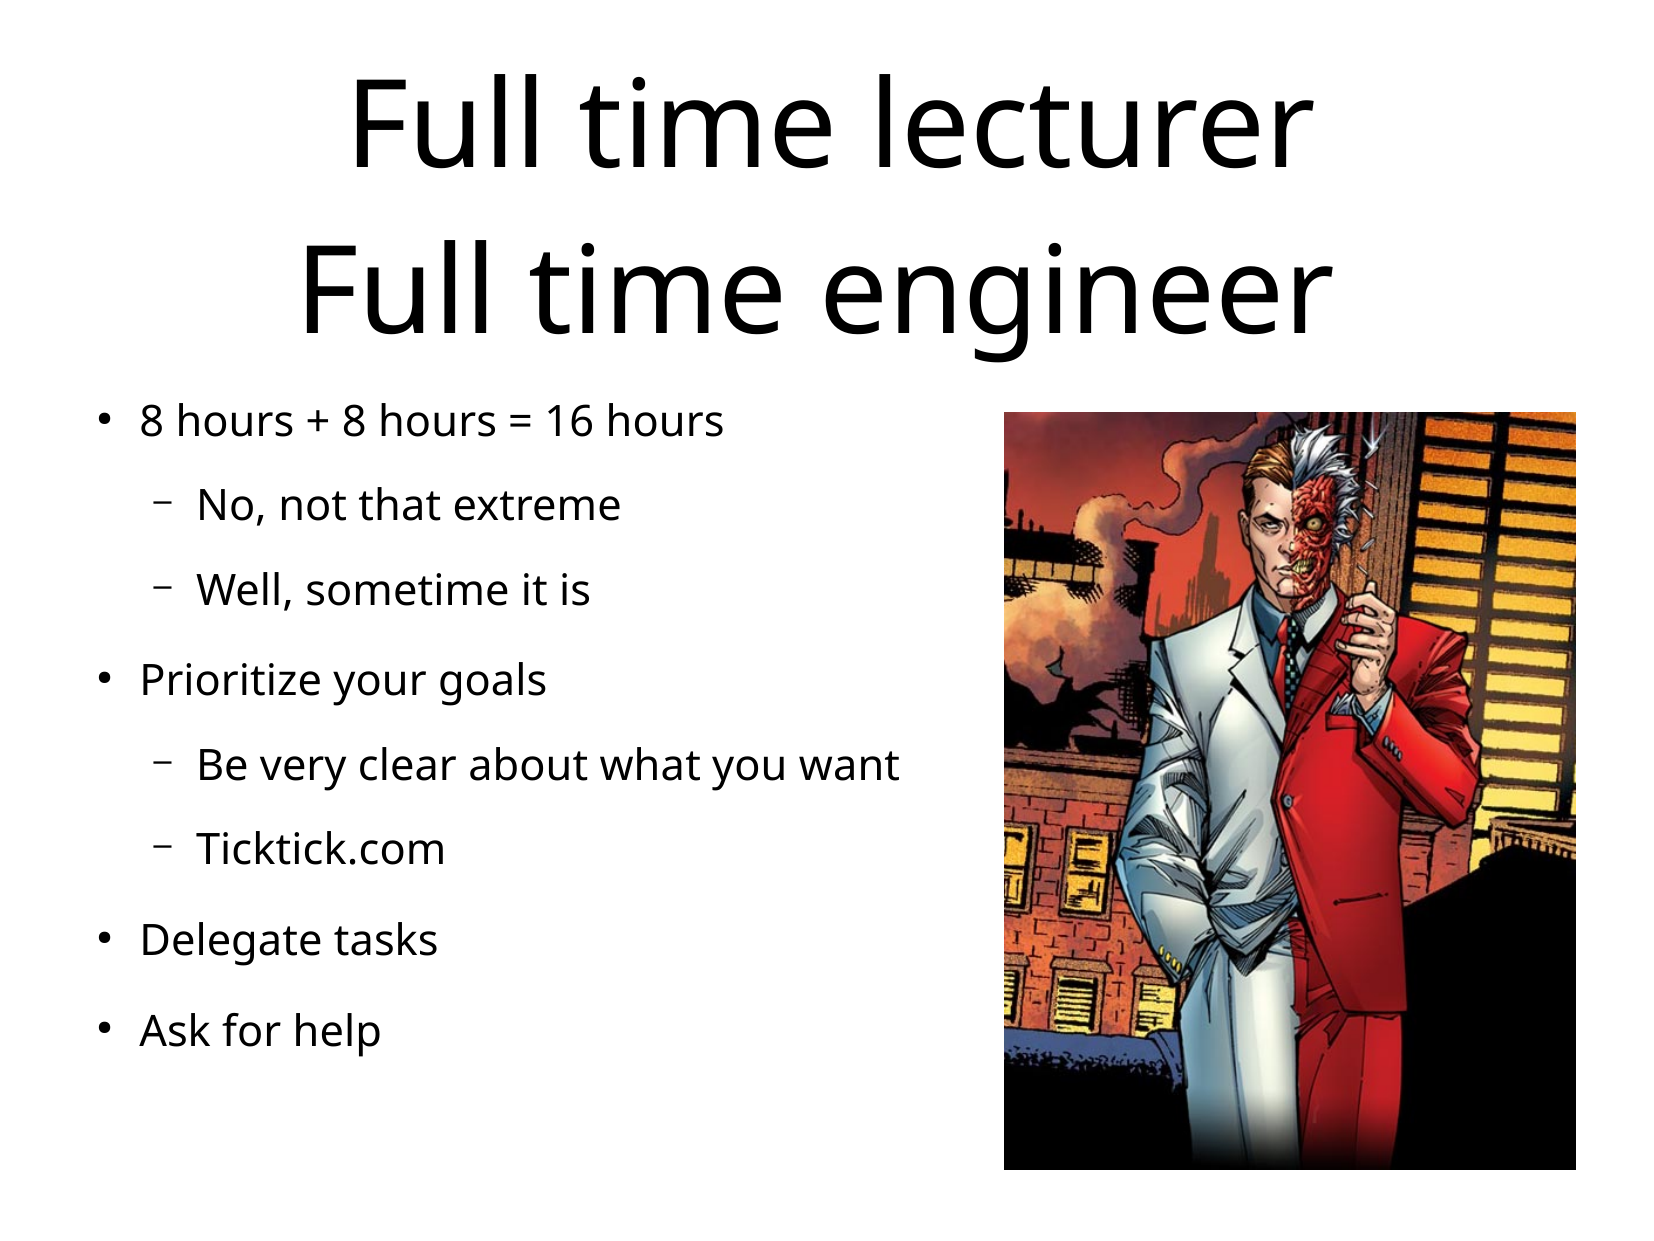

# Full time lecturer Full time engineer
8 hours + 8 hours = 16 hours
No, not that extreme
Well, sometime it is
Prioritize your goals
Be very clear about what you want
Ticktick.com
Delegate tasks
Ask for help